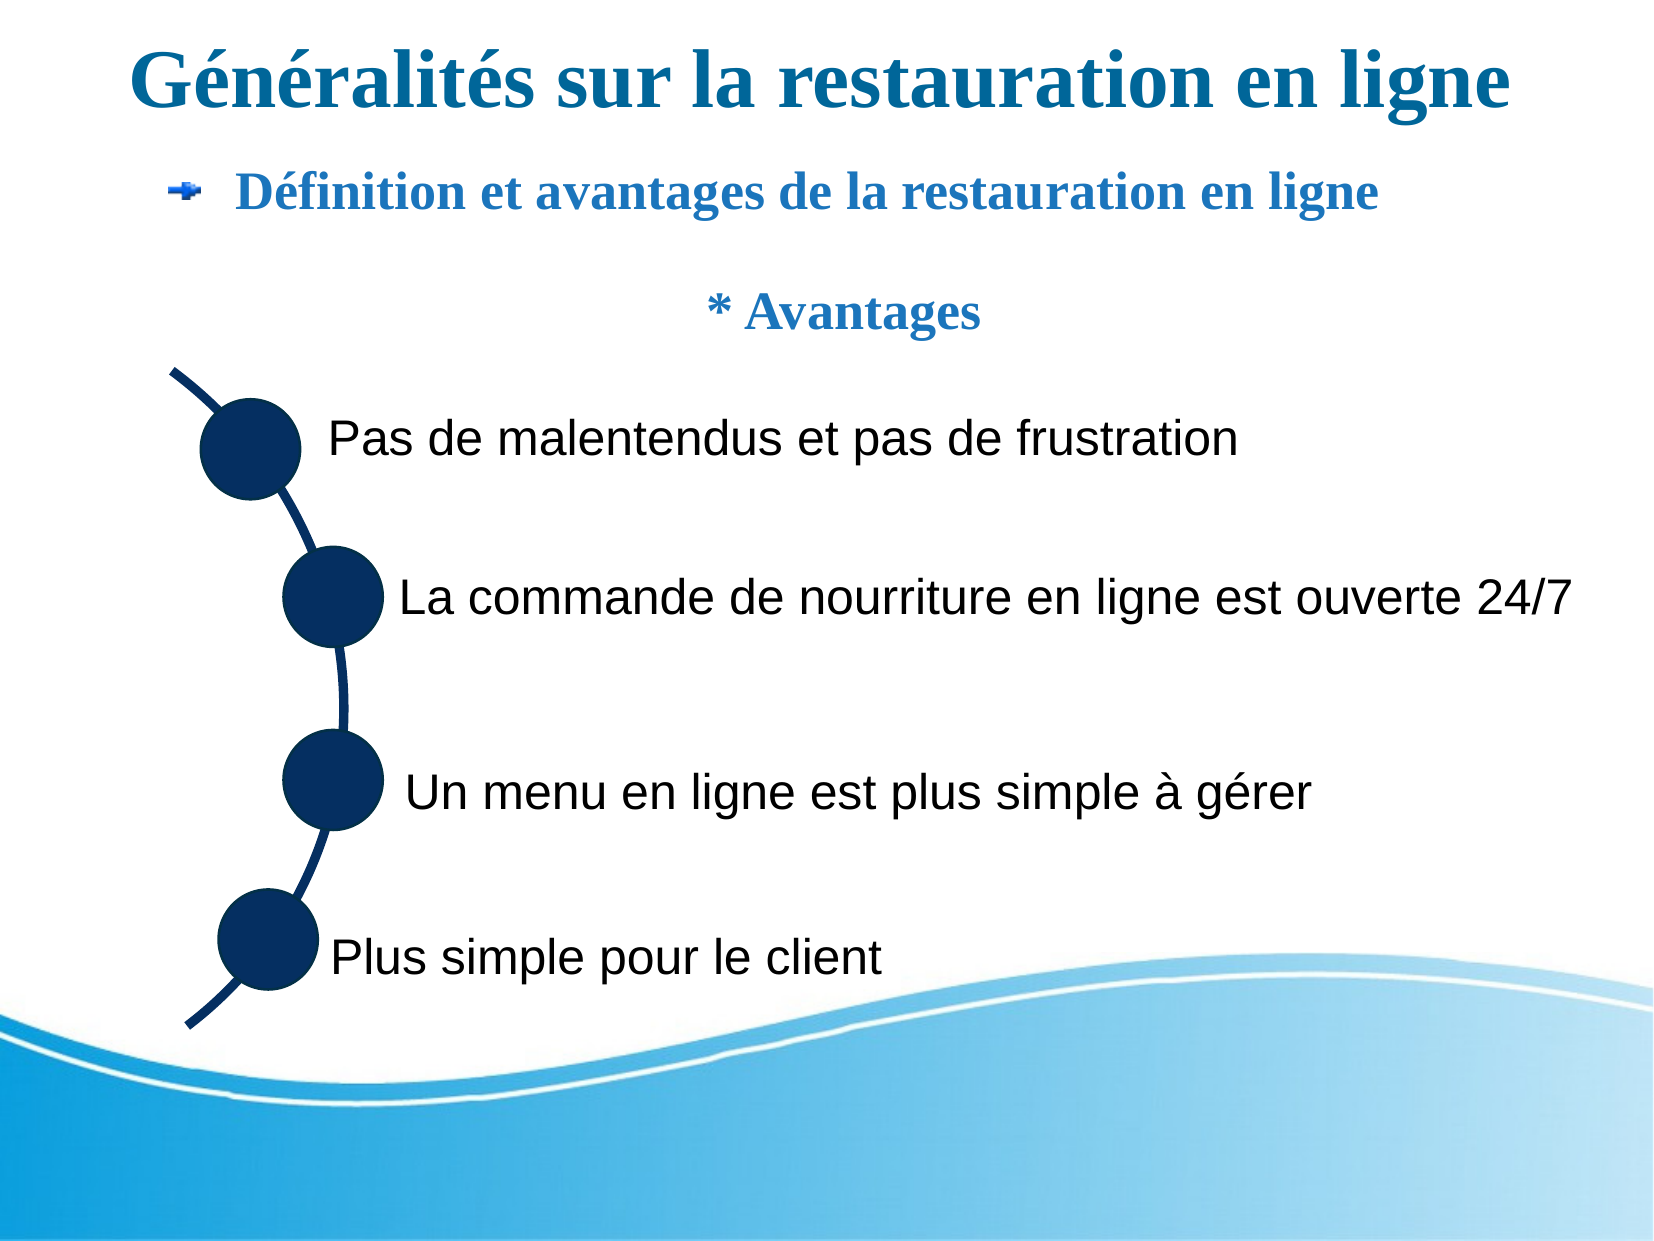

# Généralités sur la restauration en ligne
 Définition et avantages de la restauration en ligne
* Avantages
Pas de malentendus et pas de frustration
La commande de nourriture en ligne est ouverte 24/7
Un menu en ligne est plus simple à gérer
 Plus simple pour le client